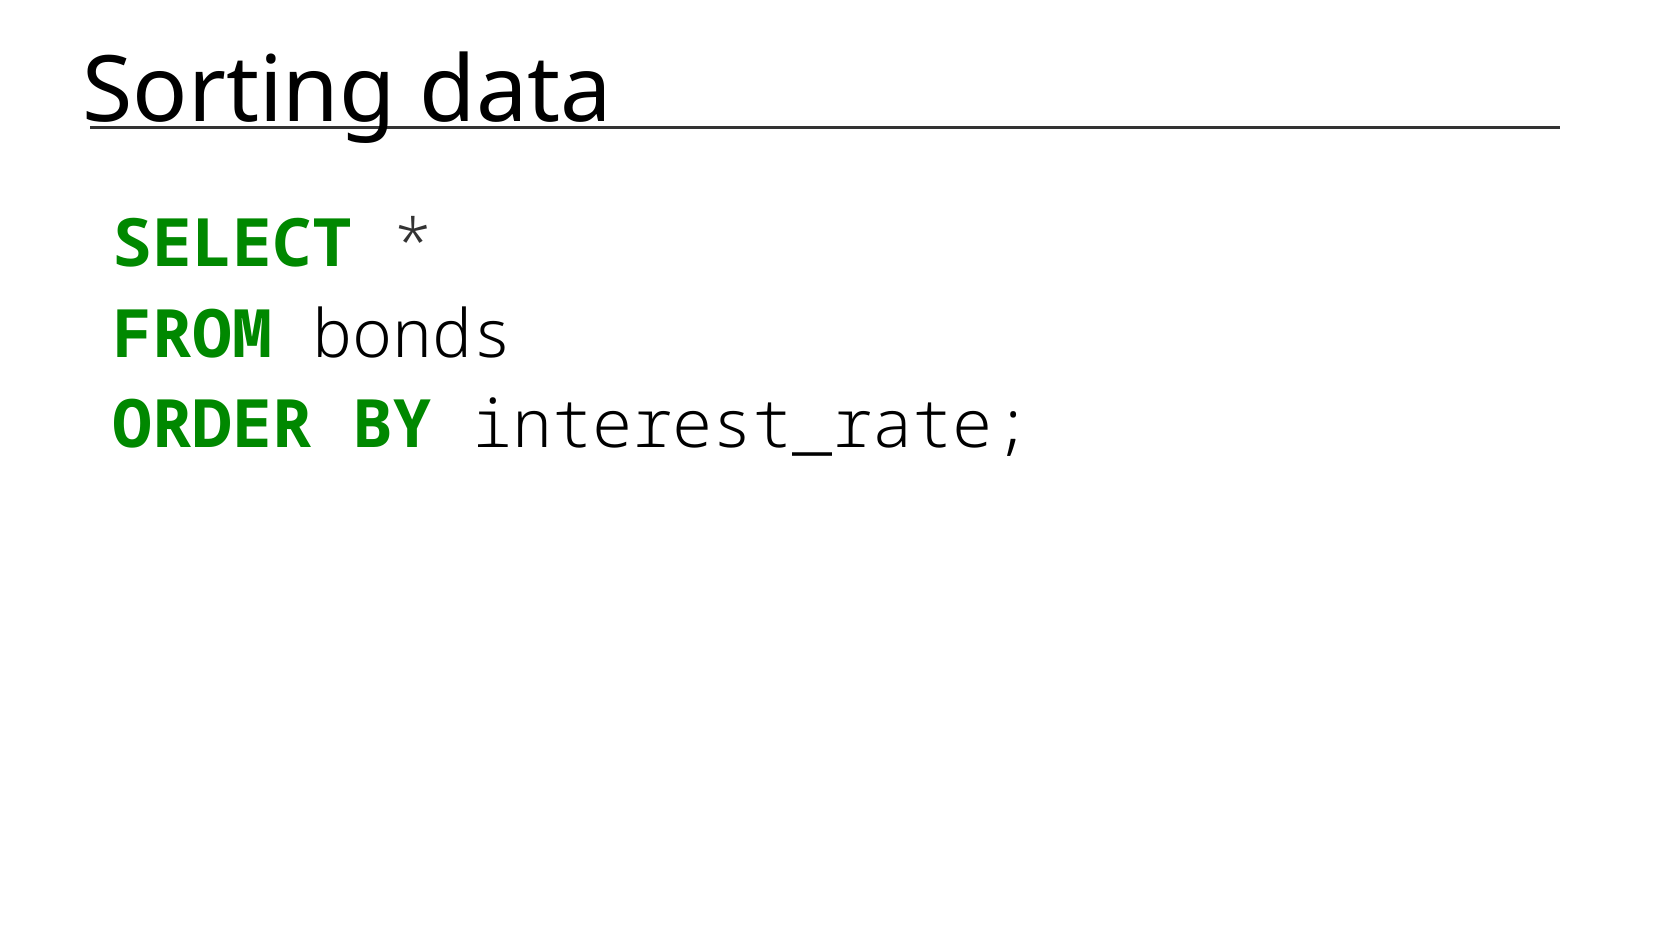

# Sorting data
SELECT *
FROM bonds
ORDER BY interest_rate;